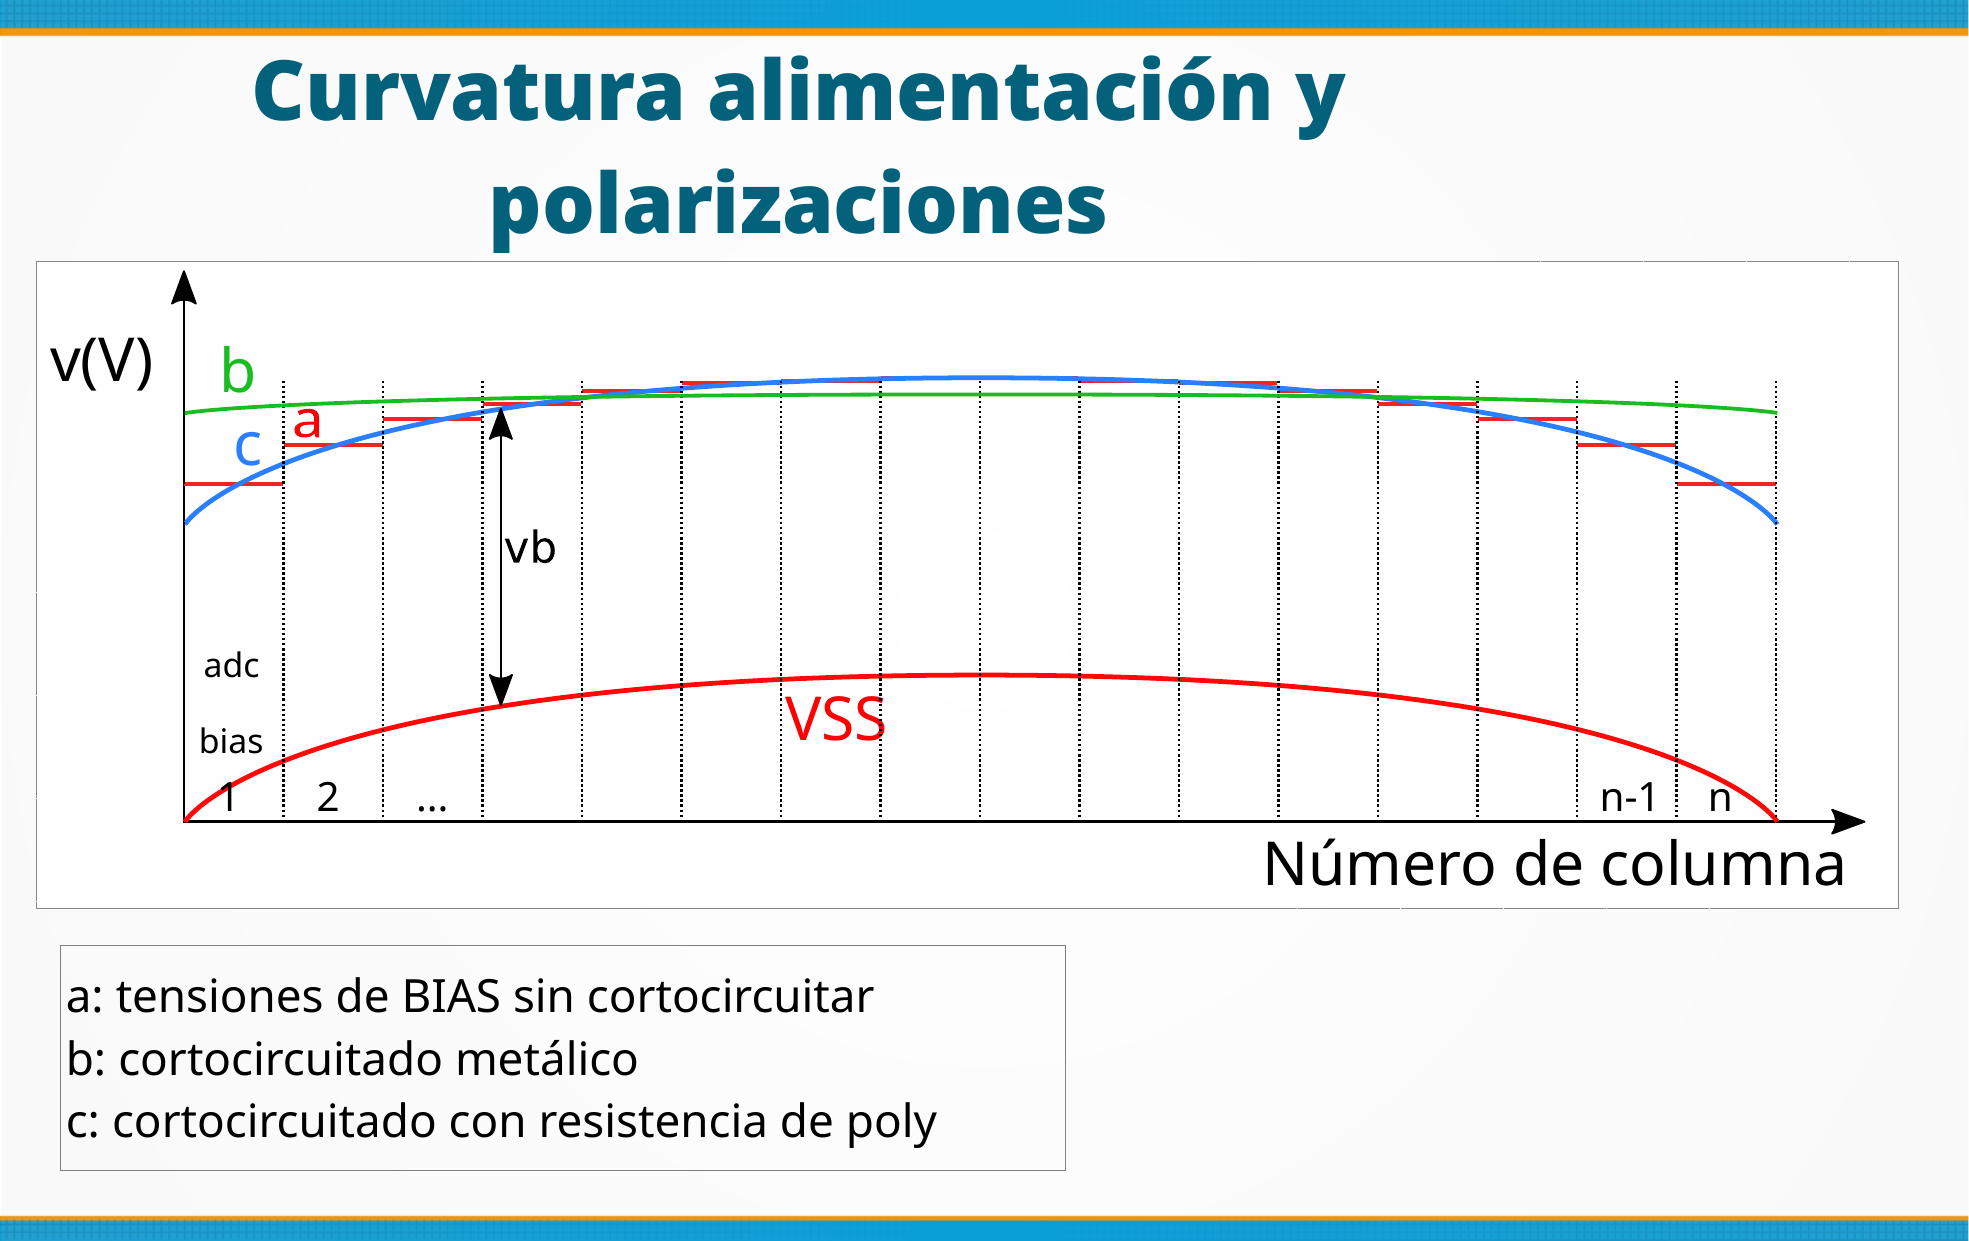

Curvatura alimentación y polarizaciones
a: tensiones de BIAS sin cortocircuitar
b: cortocircuitado metálico
c: cortocircuitado con resistencia de poly